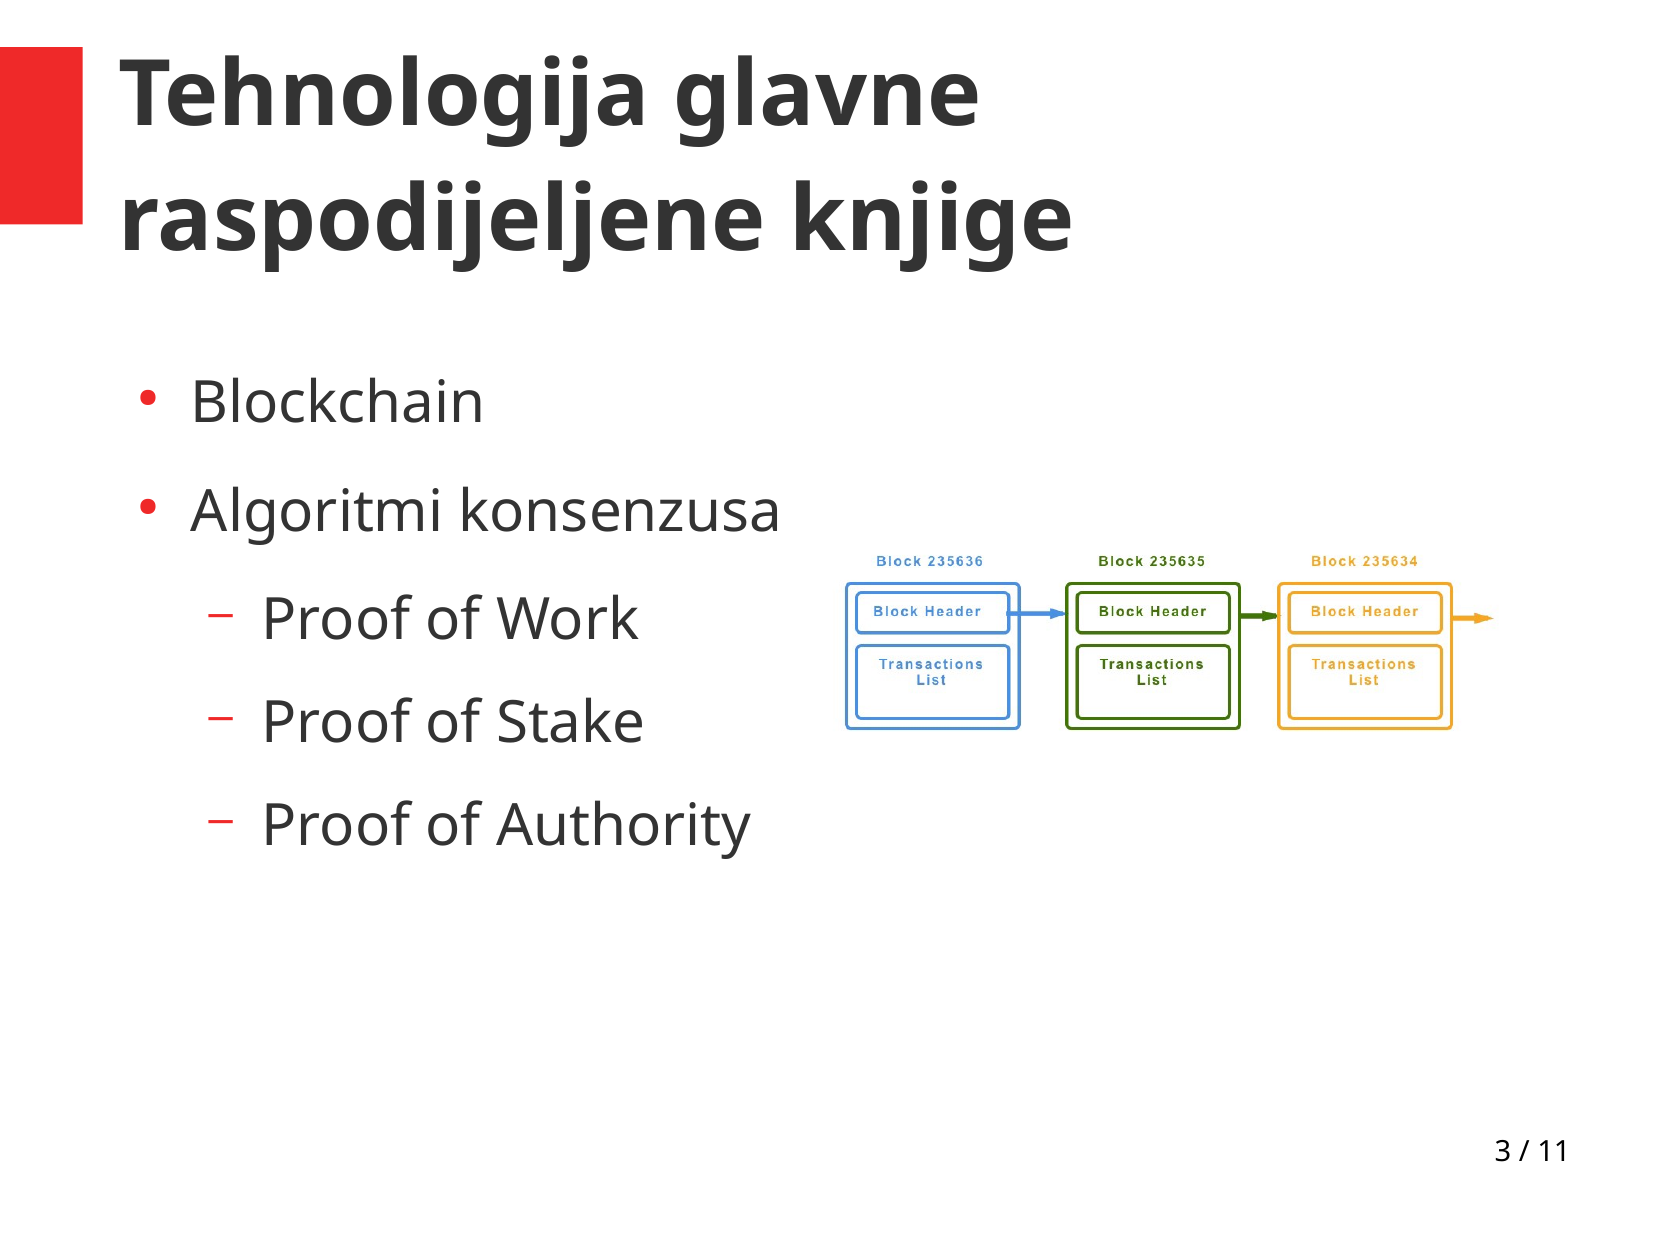

# Tehnologija glavne raspodijeljene knjige
Blockchain
Algoritmi konsenzusa
Proof of Work
Proof of Stake
Proof of Authority
3